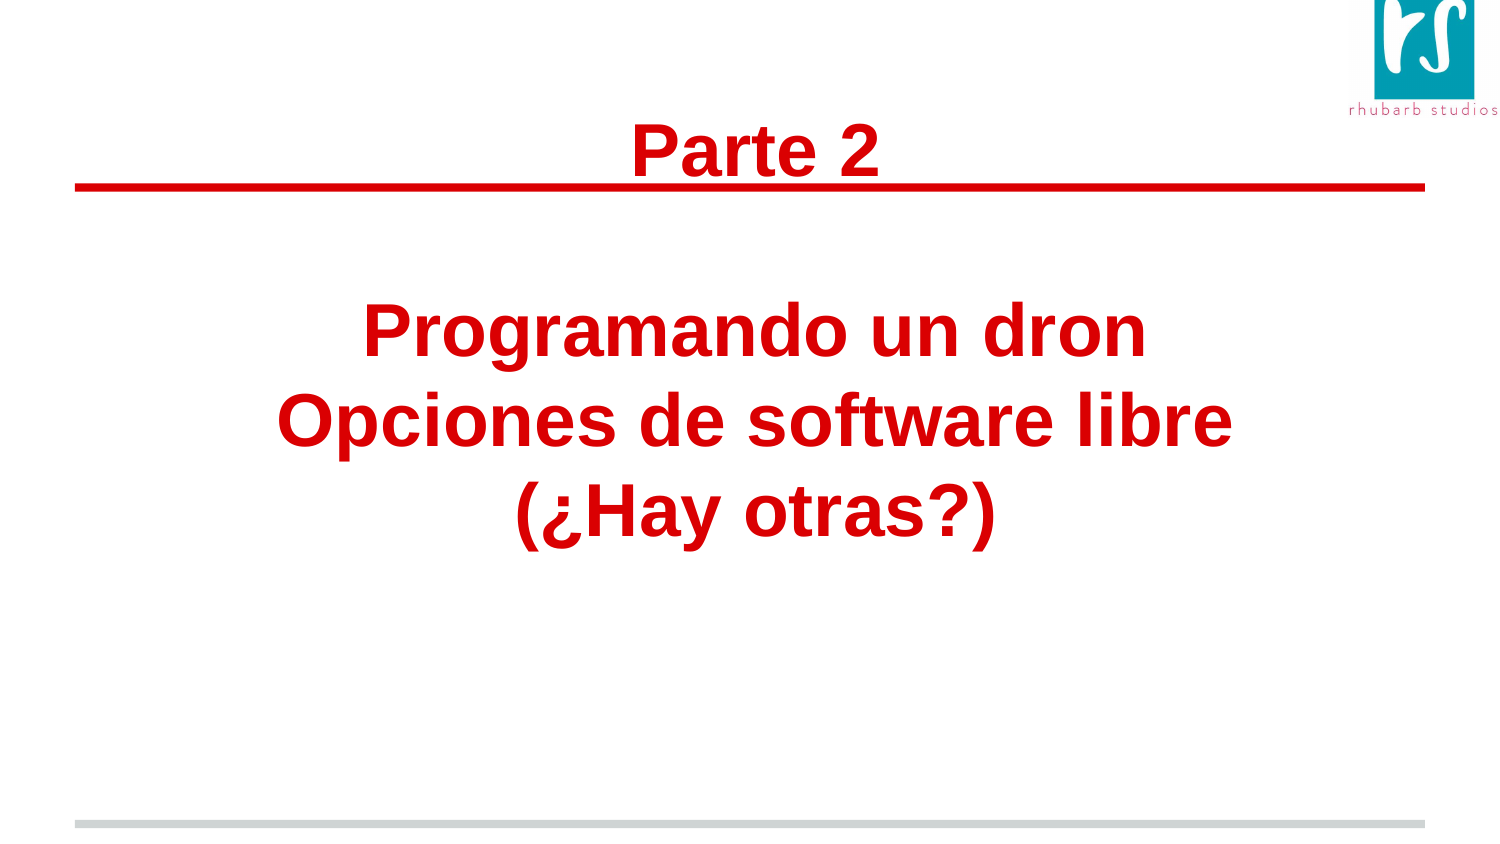

# Parte 2 Programando un dron Opciones de software libre (¿Hay otras?)